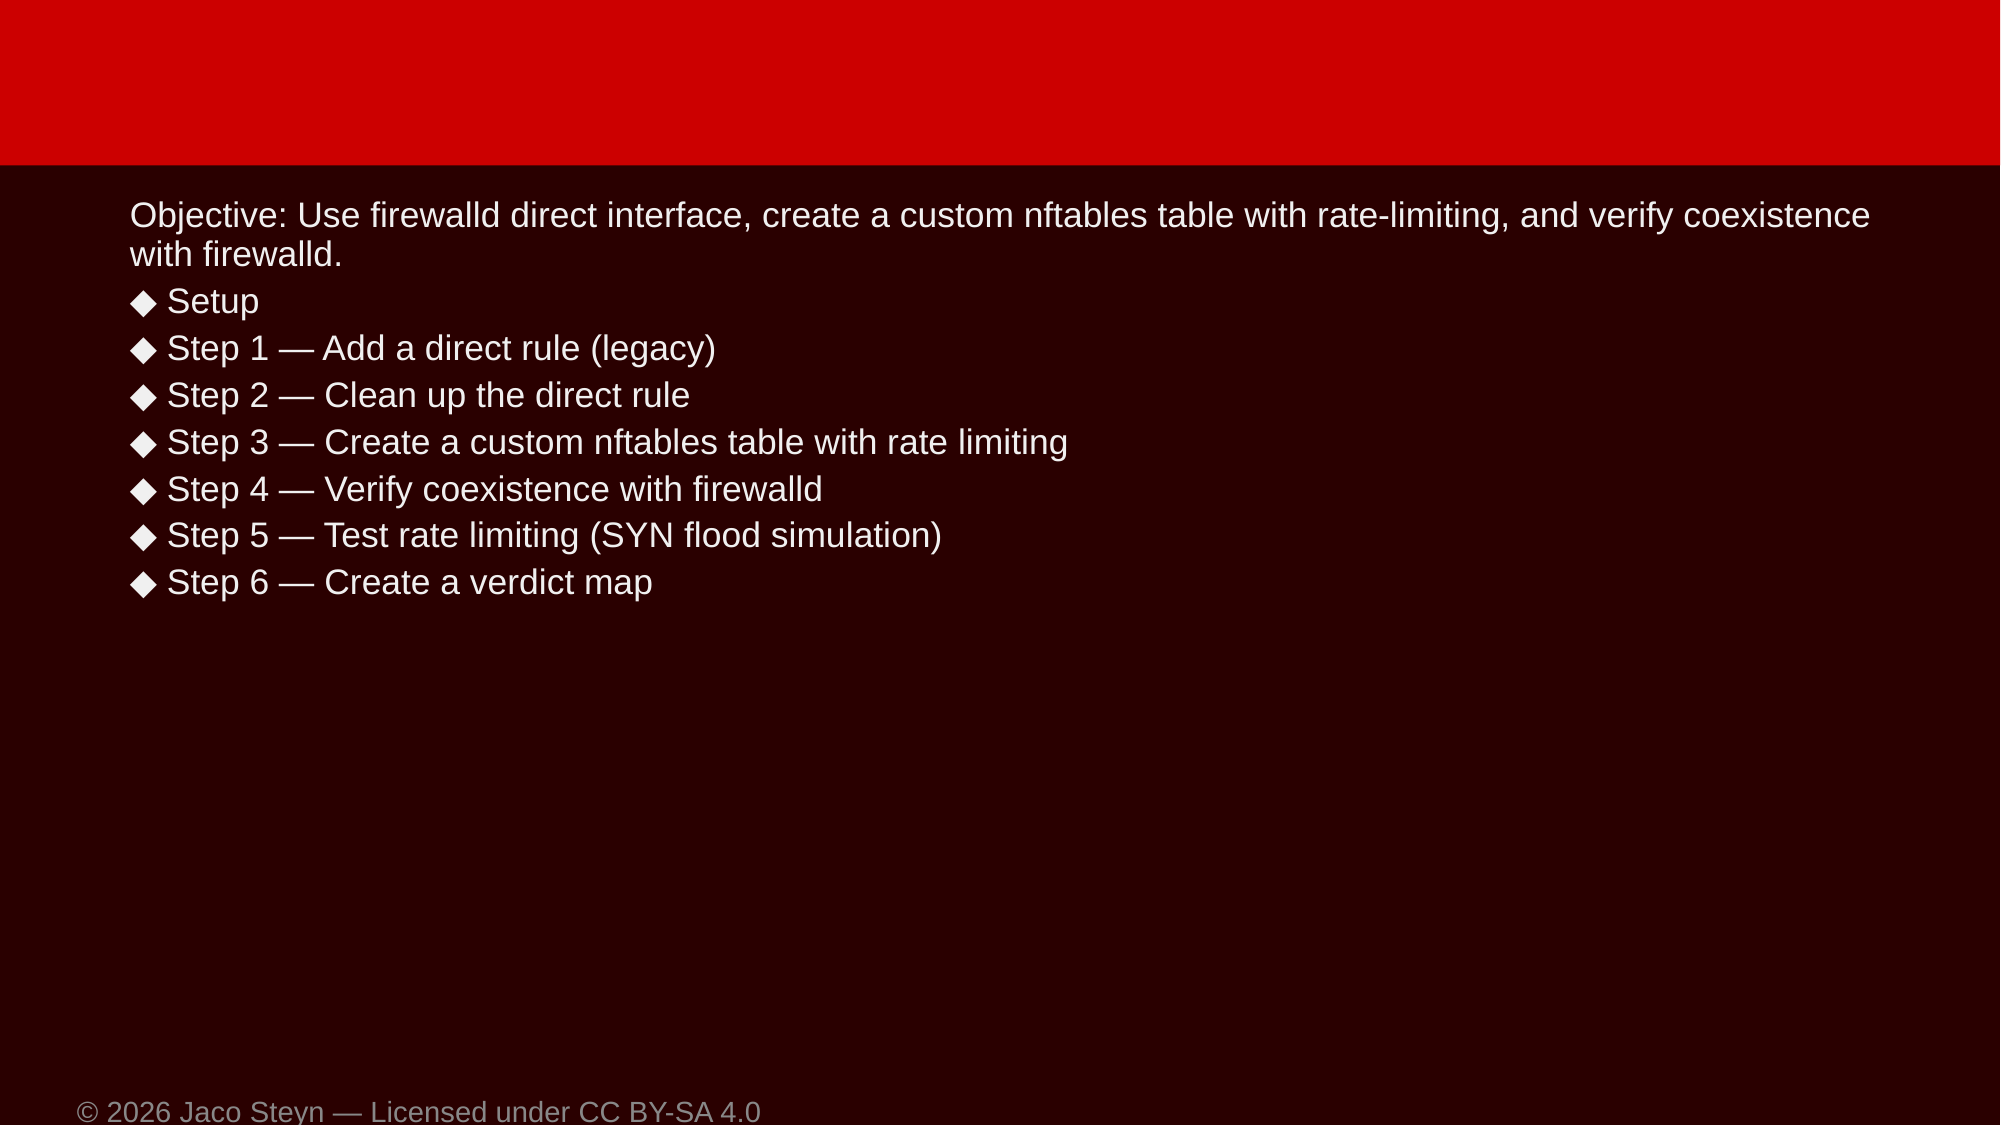

🔧 Lab 12 — Direct Rules and Advanced nftables
Objective: Use firewalld direct interface, create a custom nftables table with rate-limiting, and verify coexistence with firewalld.
◆ Setup
◆ Step 1 — Add a direct rule (legacy)
◆ Step 2 — Clean up the direct rule
◆ Step 3 — Create a custom nftables table with rate limiting
◆ Step 4 — Verify coexistence with firewalld
◆ Step 5 — Test rate limiting (SYN flood simulation)
◆ Step 6 — Create a verdict map
© 2026 Jaco Steyn — Licensed under CC BY-SA 4.0